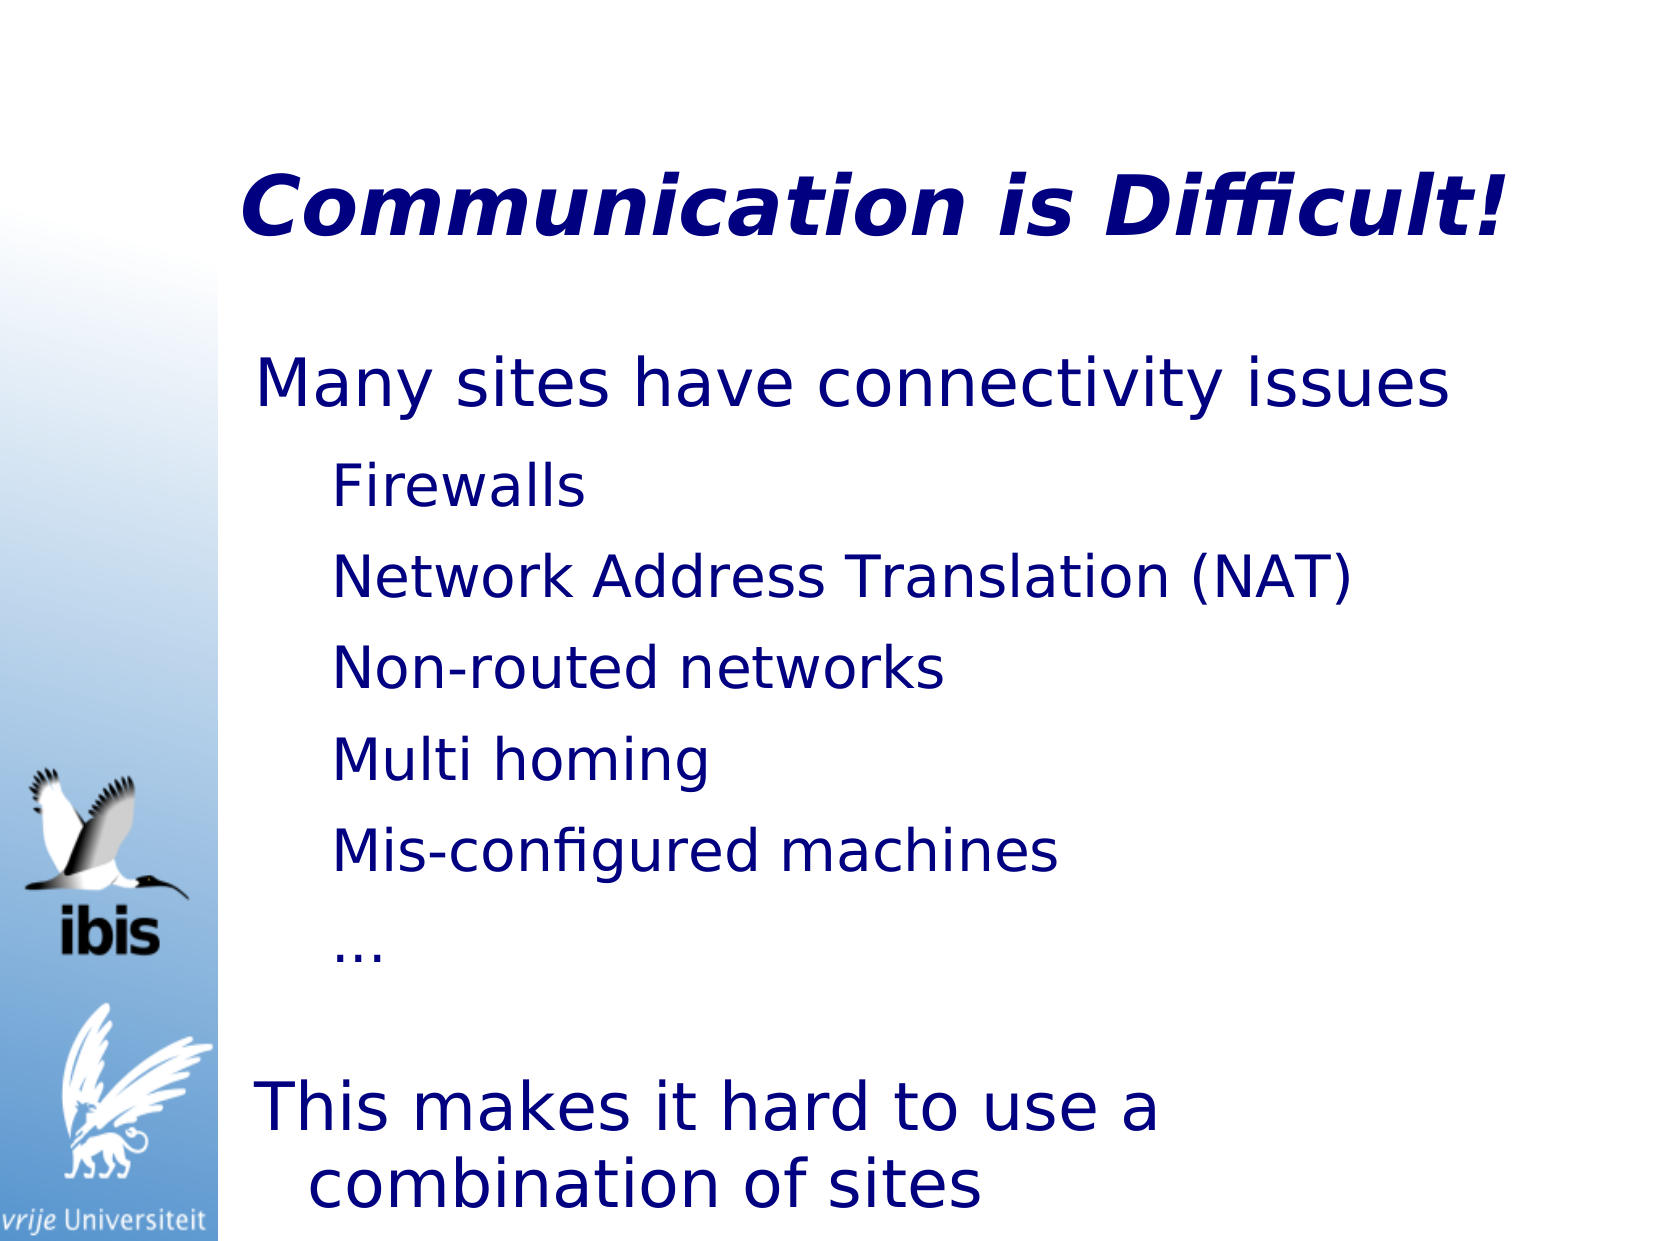

# Communication is Difficult!
Many sites have connectivity issues
Firewalls
Network Address Translation (NAT)
Non-routed networks
Multi homing
Mis-configured machines
...
This makes it hard to use a combination of sites